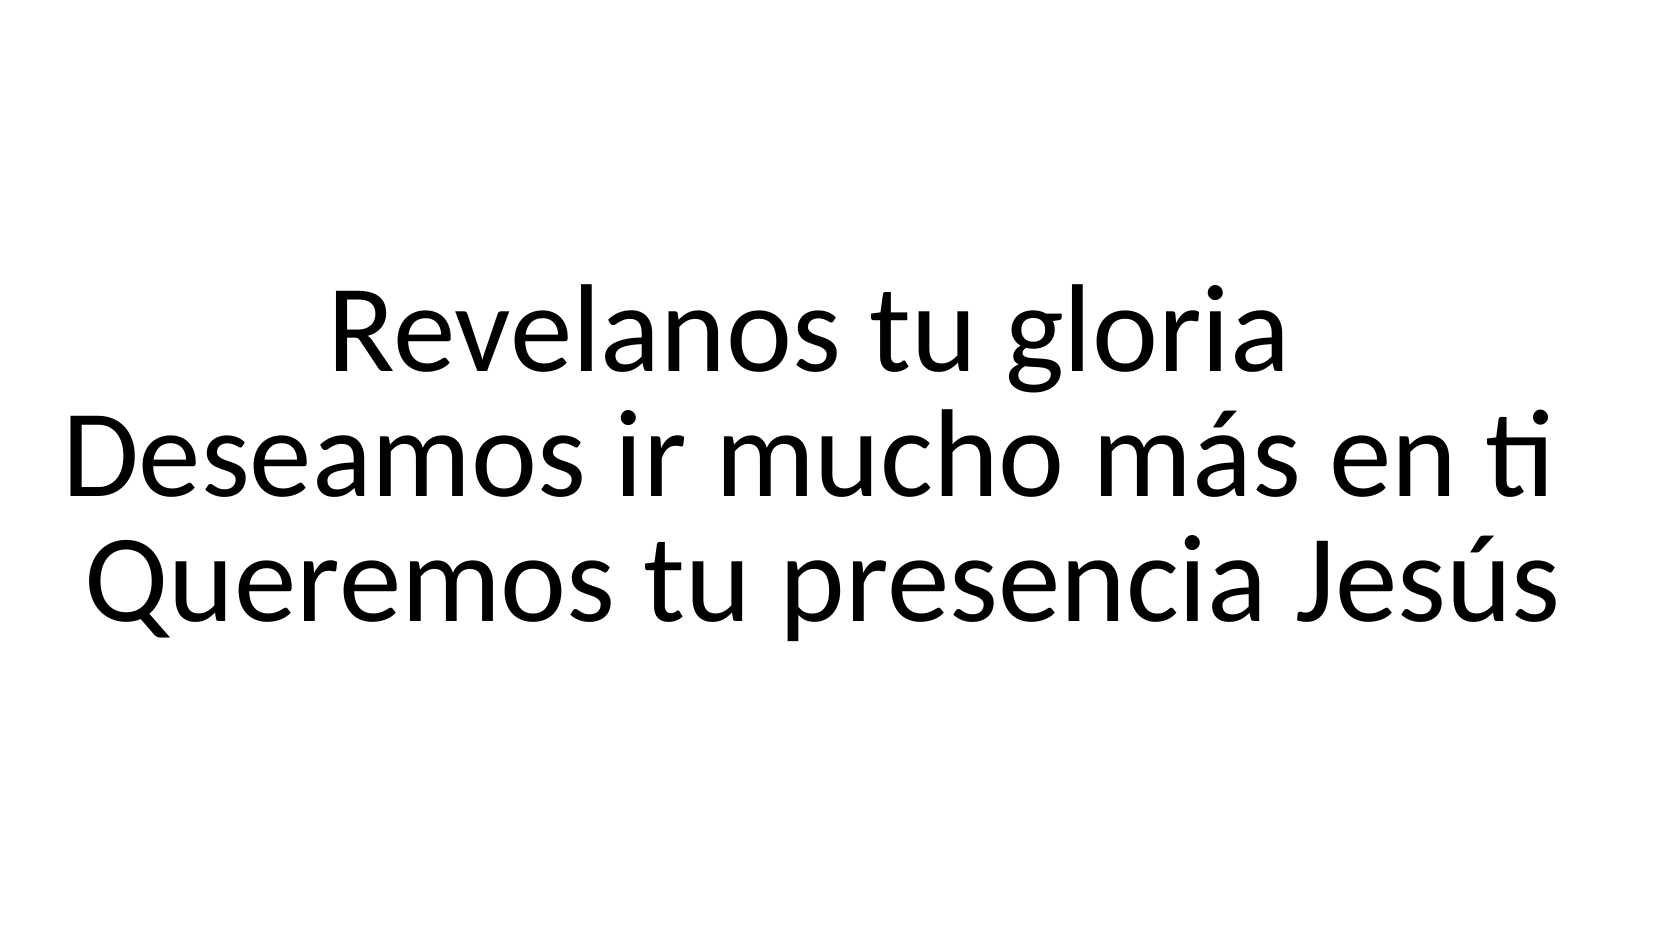

# Revelanos tu gloria Deseamos ir mucho más en ti Queremos tu presencia Jesús